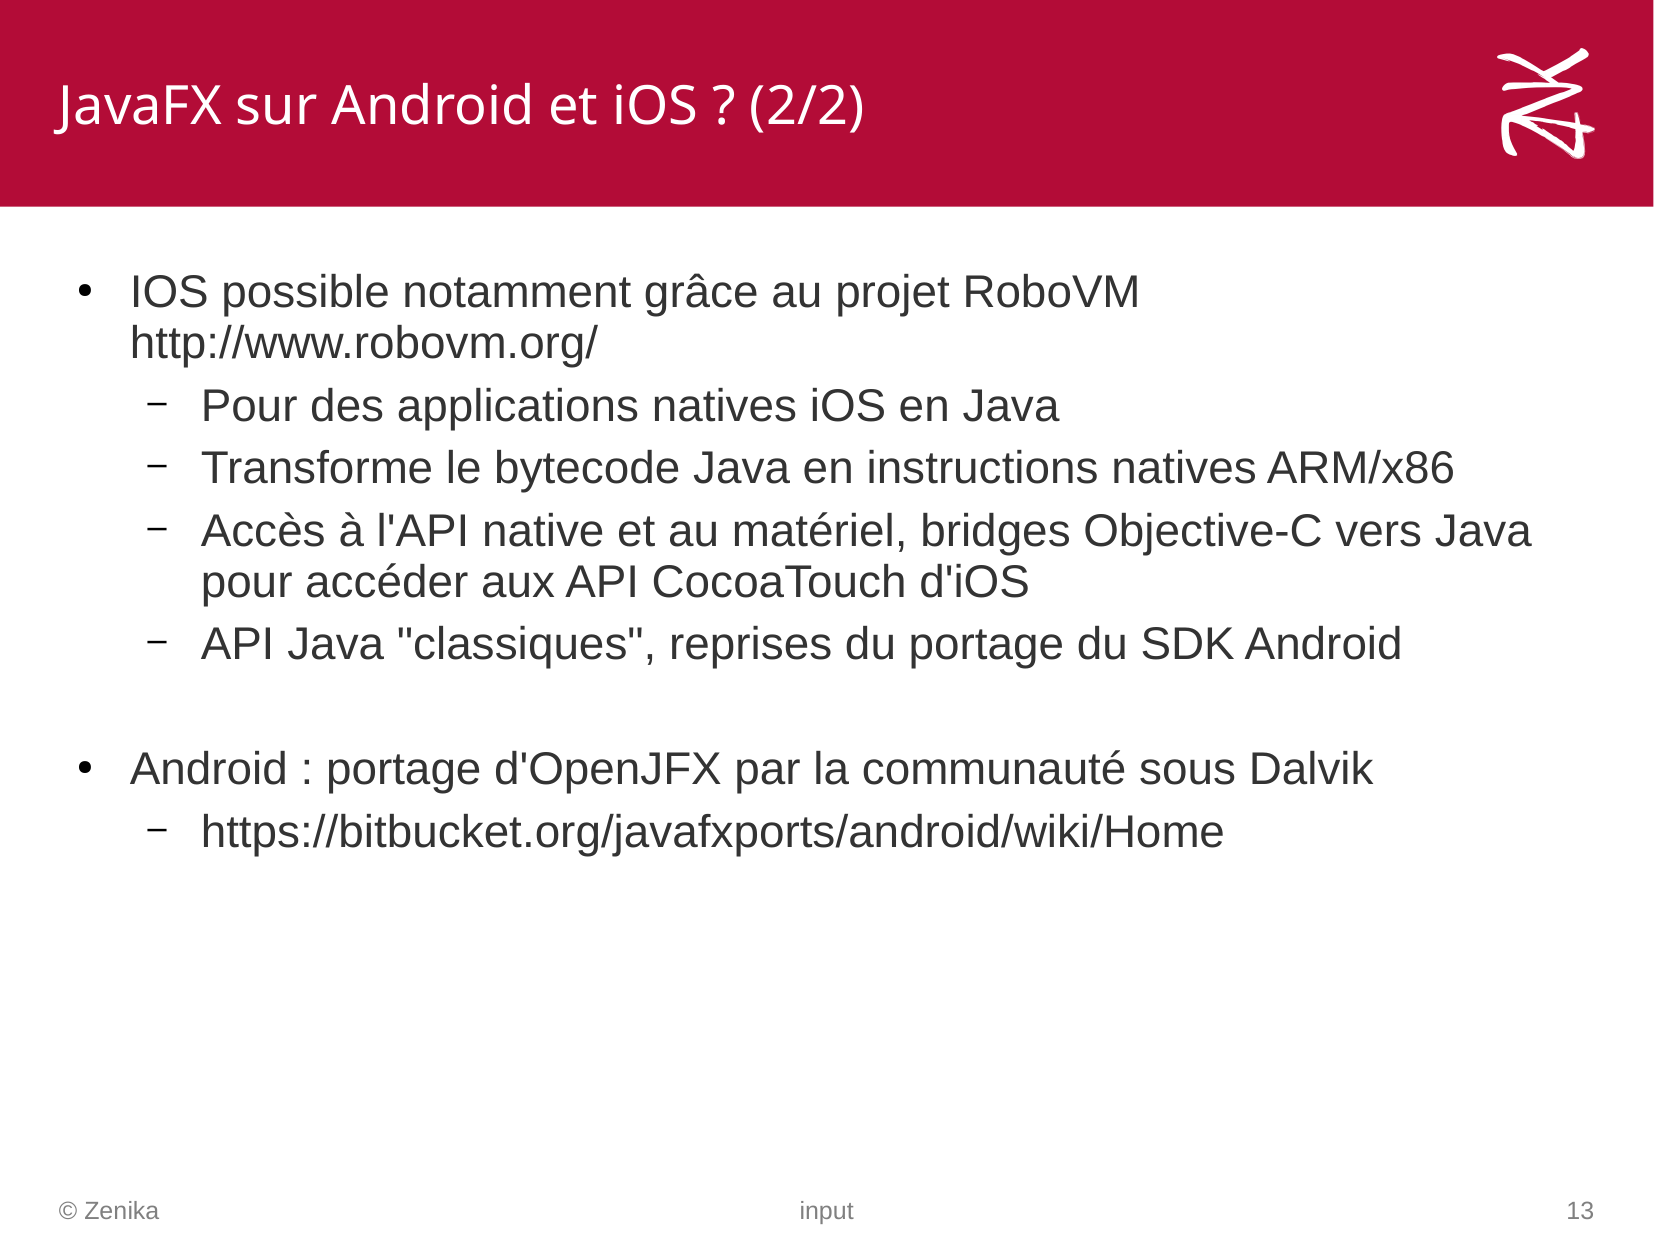

# JavaFX sur Android et iOS ? (2/2)
IOS possible notamment grâce au projet RoboVMhttp://www.robovm.org/
Pour des applications natives iOS en Java
Transforme le bytecode Java en instructions natives ARM/x86
Accès à l'API native et au matériel, bridges Objective-C vers Java pour accéder aux API CocoaTouch d'iOS
API Java "classiques", reprises du portage du SDK Android
Android : portage d'OpenJFX par la communauté sous Dalvik
https://bitbucket.org/javafxports/android/wiki/Home